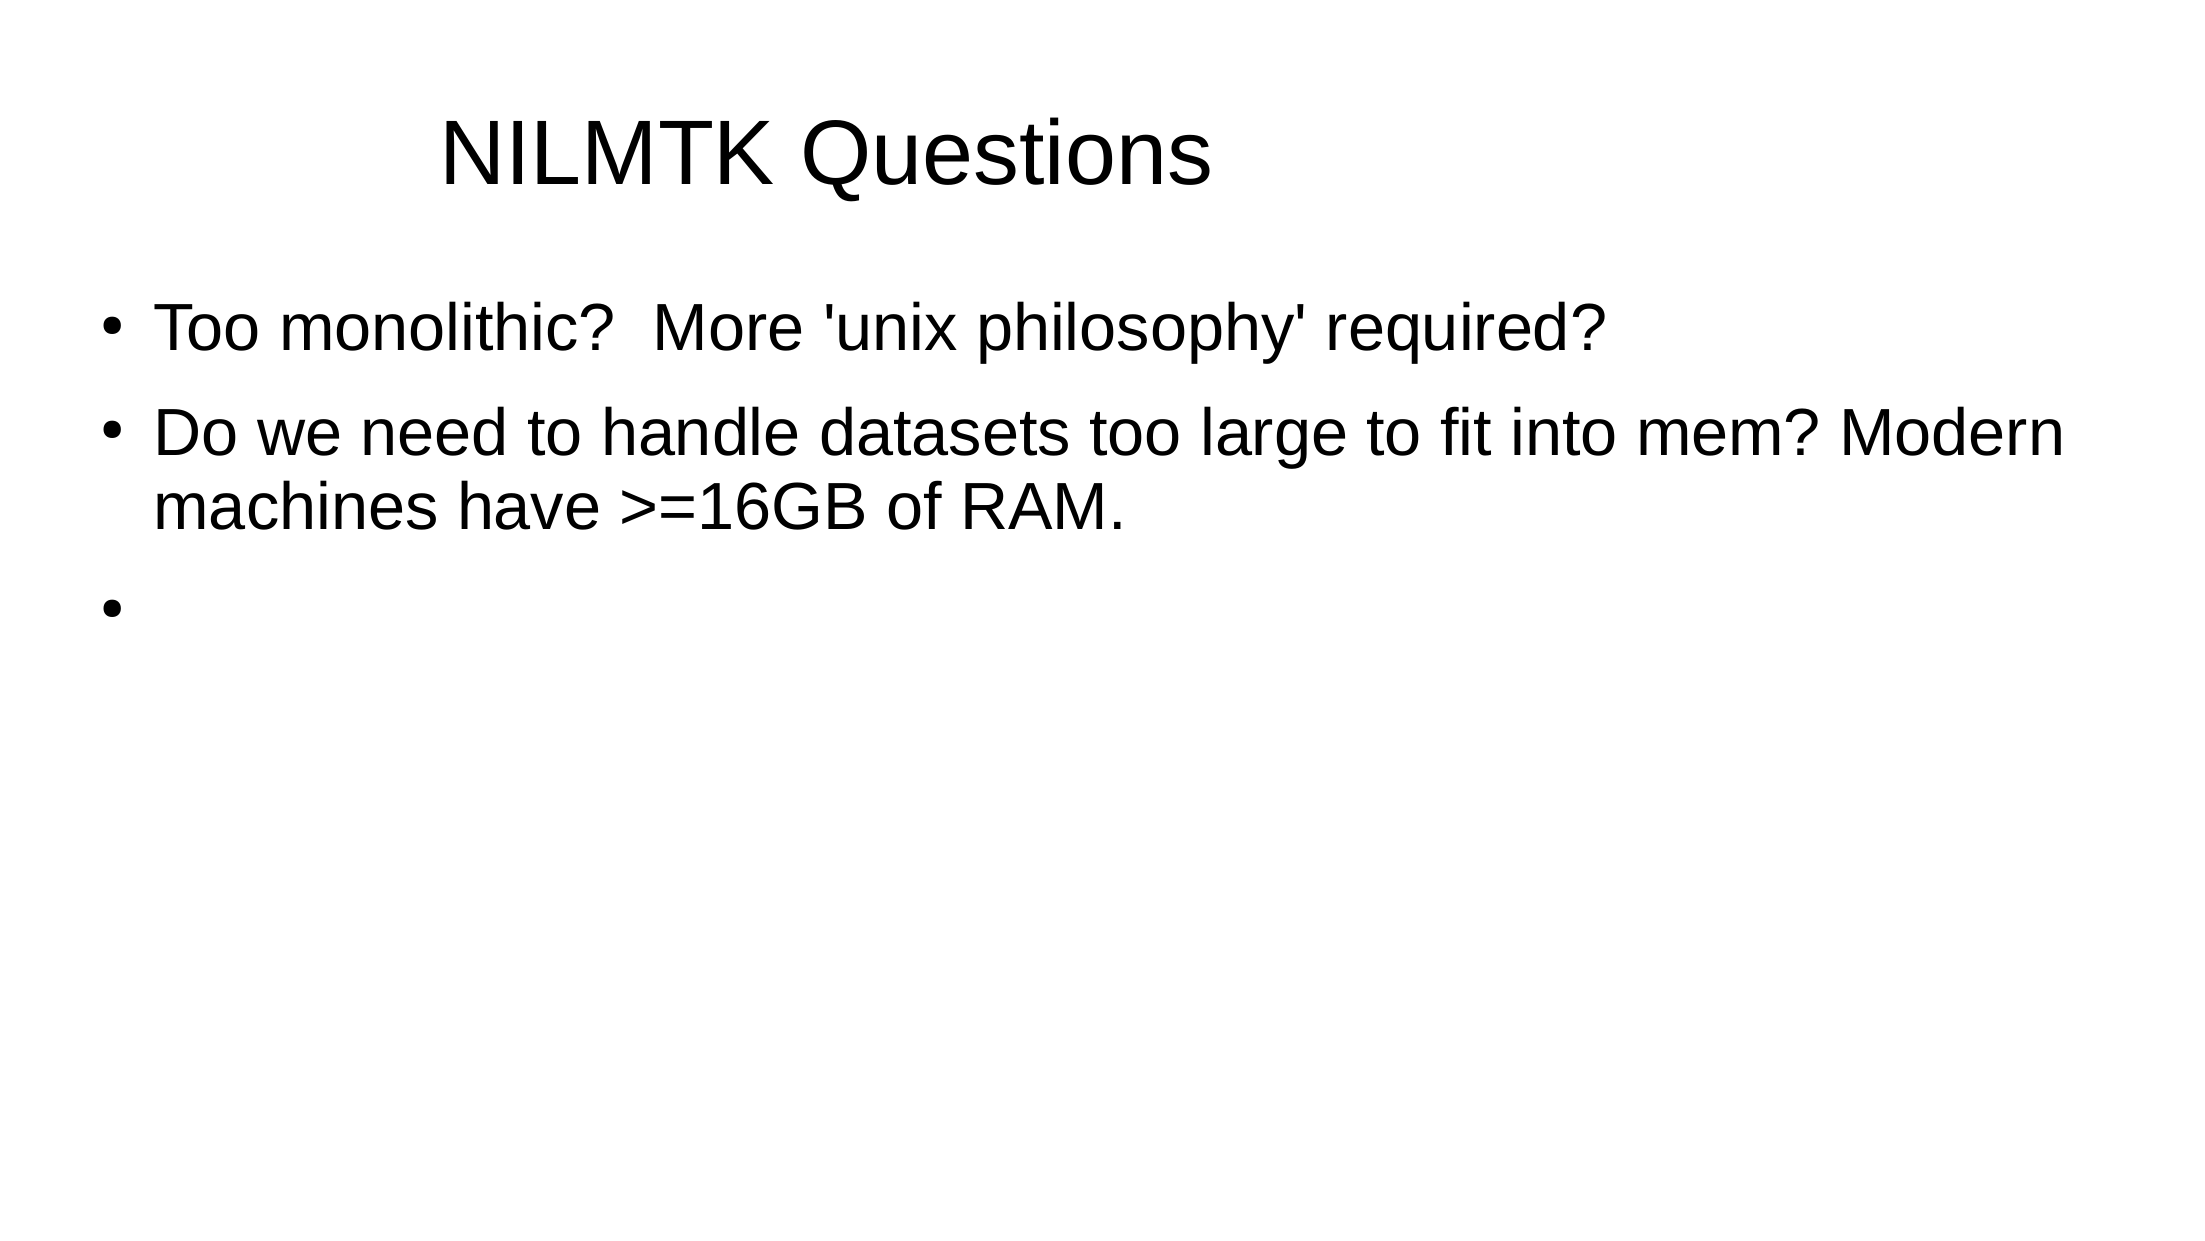

# NILMTK Questions
Too monolithic? More 'unix philosophy' required?
Do we need to handle datasets too large to fit into mem? Modern machines have >=16GB of RAM.